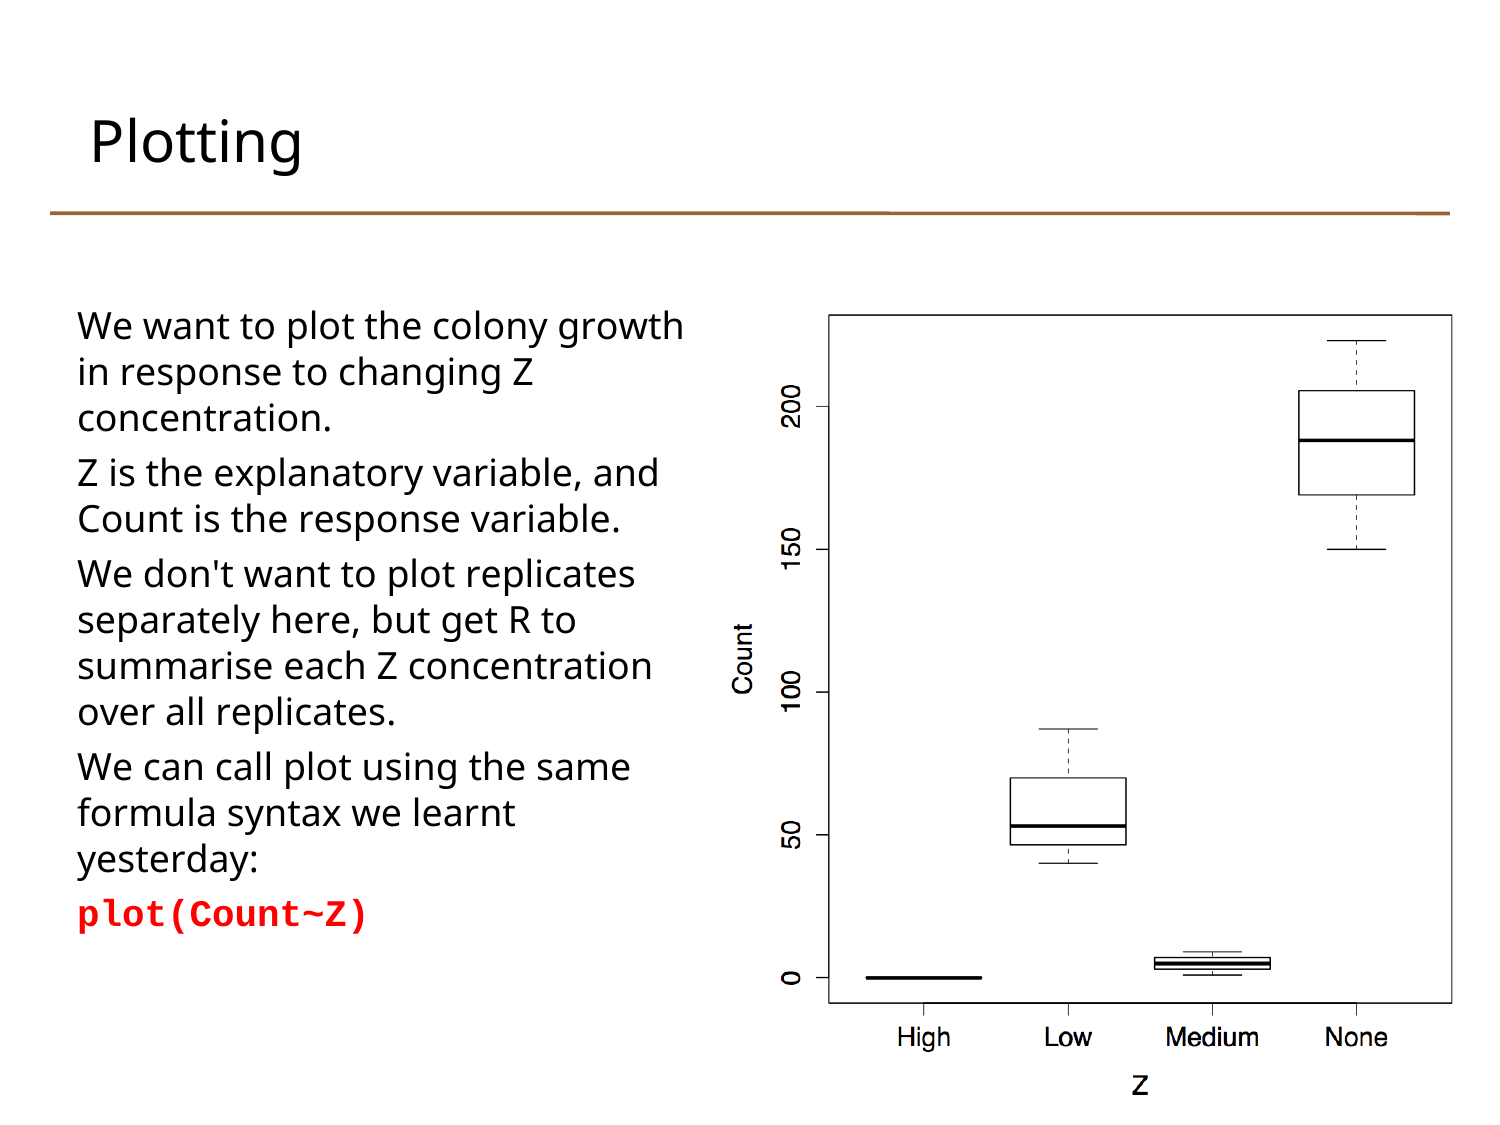

Plotting
We want to plot the colony growth in response to changing Z concentration.
Z is the explanatory variable, and Count is the response variable.
We don't want to plot replicates separately here, but get R to summarise each Z concentration over all replicates.
We can call plot using the same formula syntax we learnt yesterday:
plot(Count~Z)